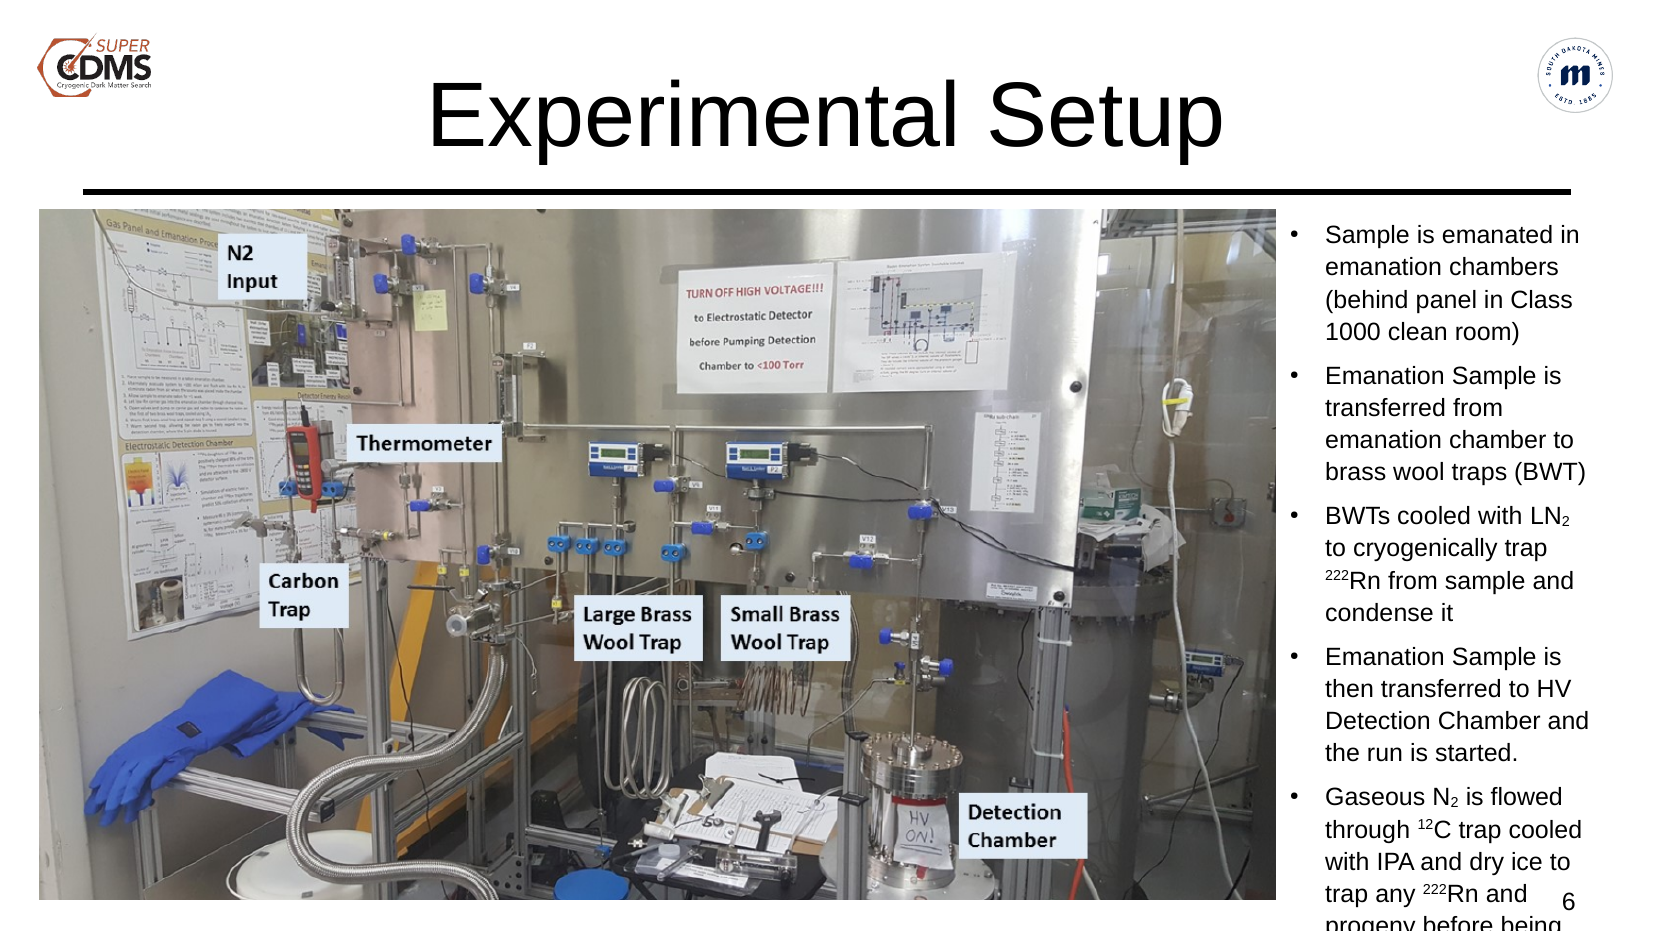

# Experimental Setup
Sample is emanated in emanation chambers (behind panel in Class 1000 clean room)
Emanation Sample is transferred from emanation chamber to brass wool traps (BWT)
BWTs cooled with LN2 to cryogenically trap 222Rn from sample and condense it
Emanation Sample is then transferred to HV Detection Chamber and the run is started.
Gaseous N2 is flowed through 12C trap cooled with IPA and dry ice to trap any 222Rn and progeny before being used to move sample.